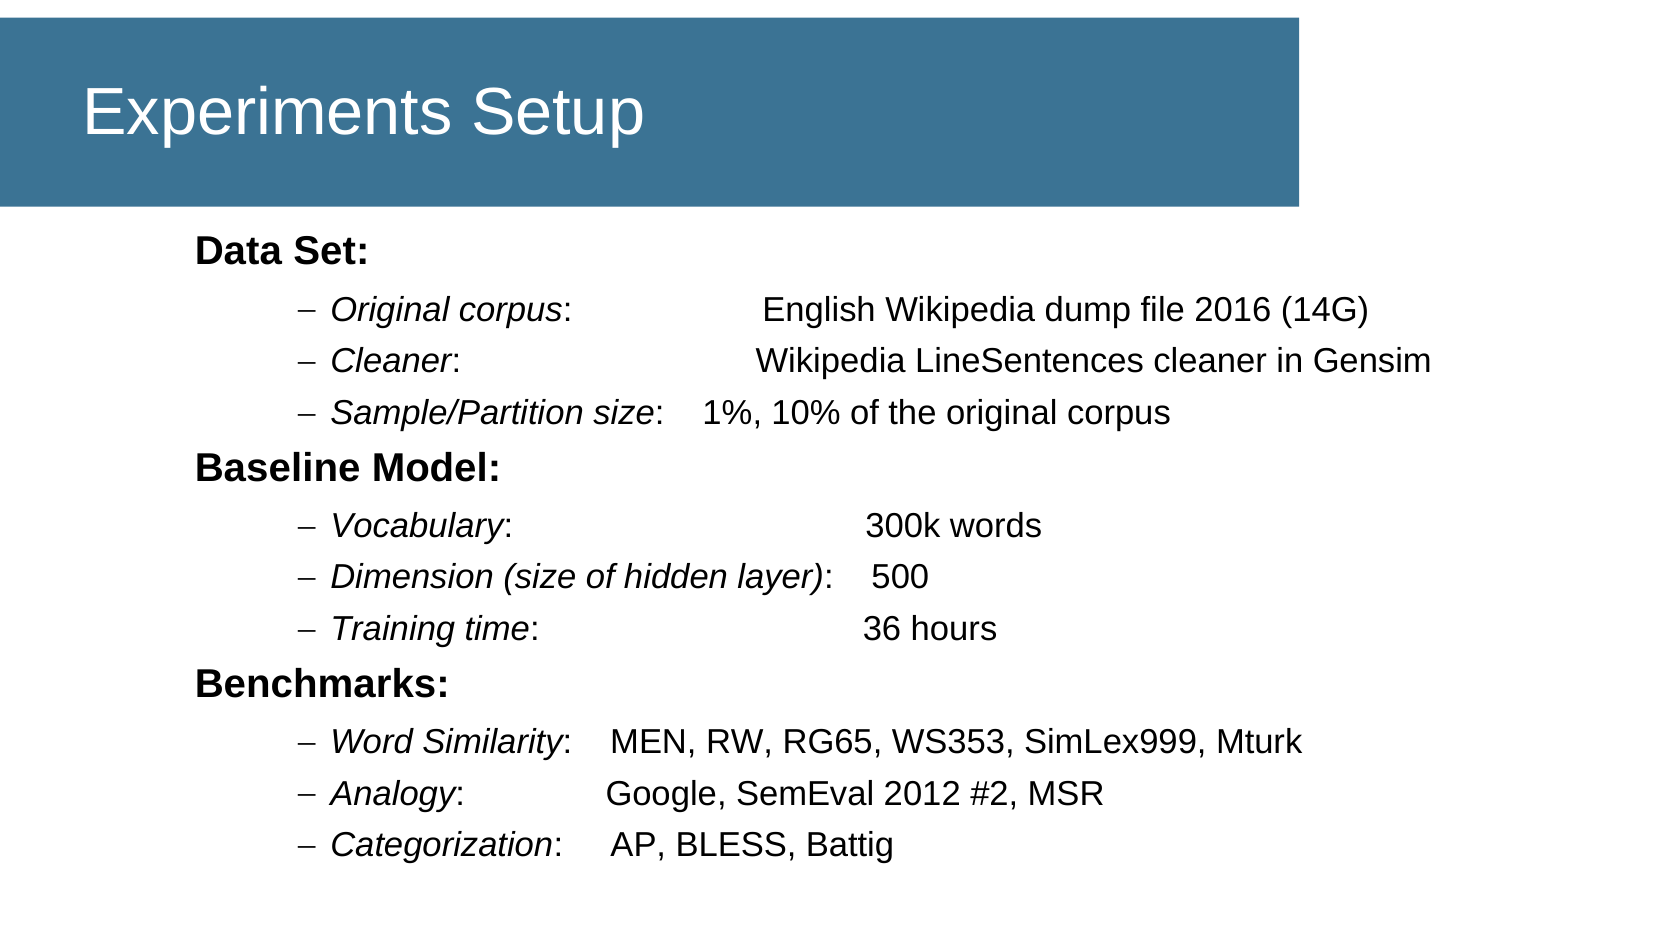

# Experiments Setup
Data Set:
Original corpus: English Wikipedia dump file 2016 (14G)
Cleaner: Wikipedia LineSentences cleaner in Gensim
Sample/Partition size: 1%, 10% of the original corpus
Baseline Model:
Vocabulary: 					 300k words
Dimension (size of hidden layer): 500
Training time: 36 hours
Benchmarks:
Word Similarity: MEN, RW, RG65, WS353, SimLex999, Mturk
Analogy: 										 Google, SemEval 2012 #2, MSR
Categorization: AP, BLESS, Battig